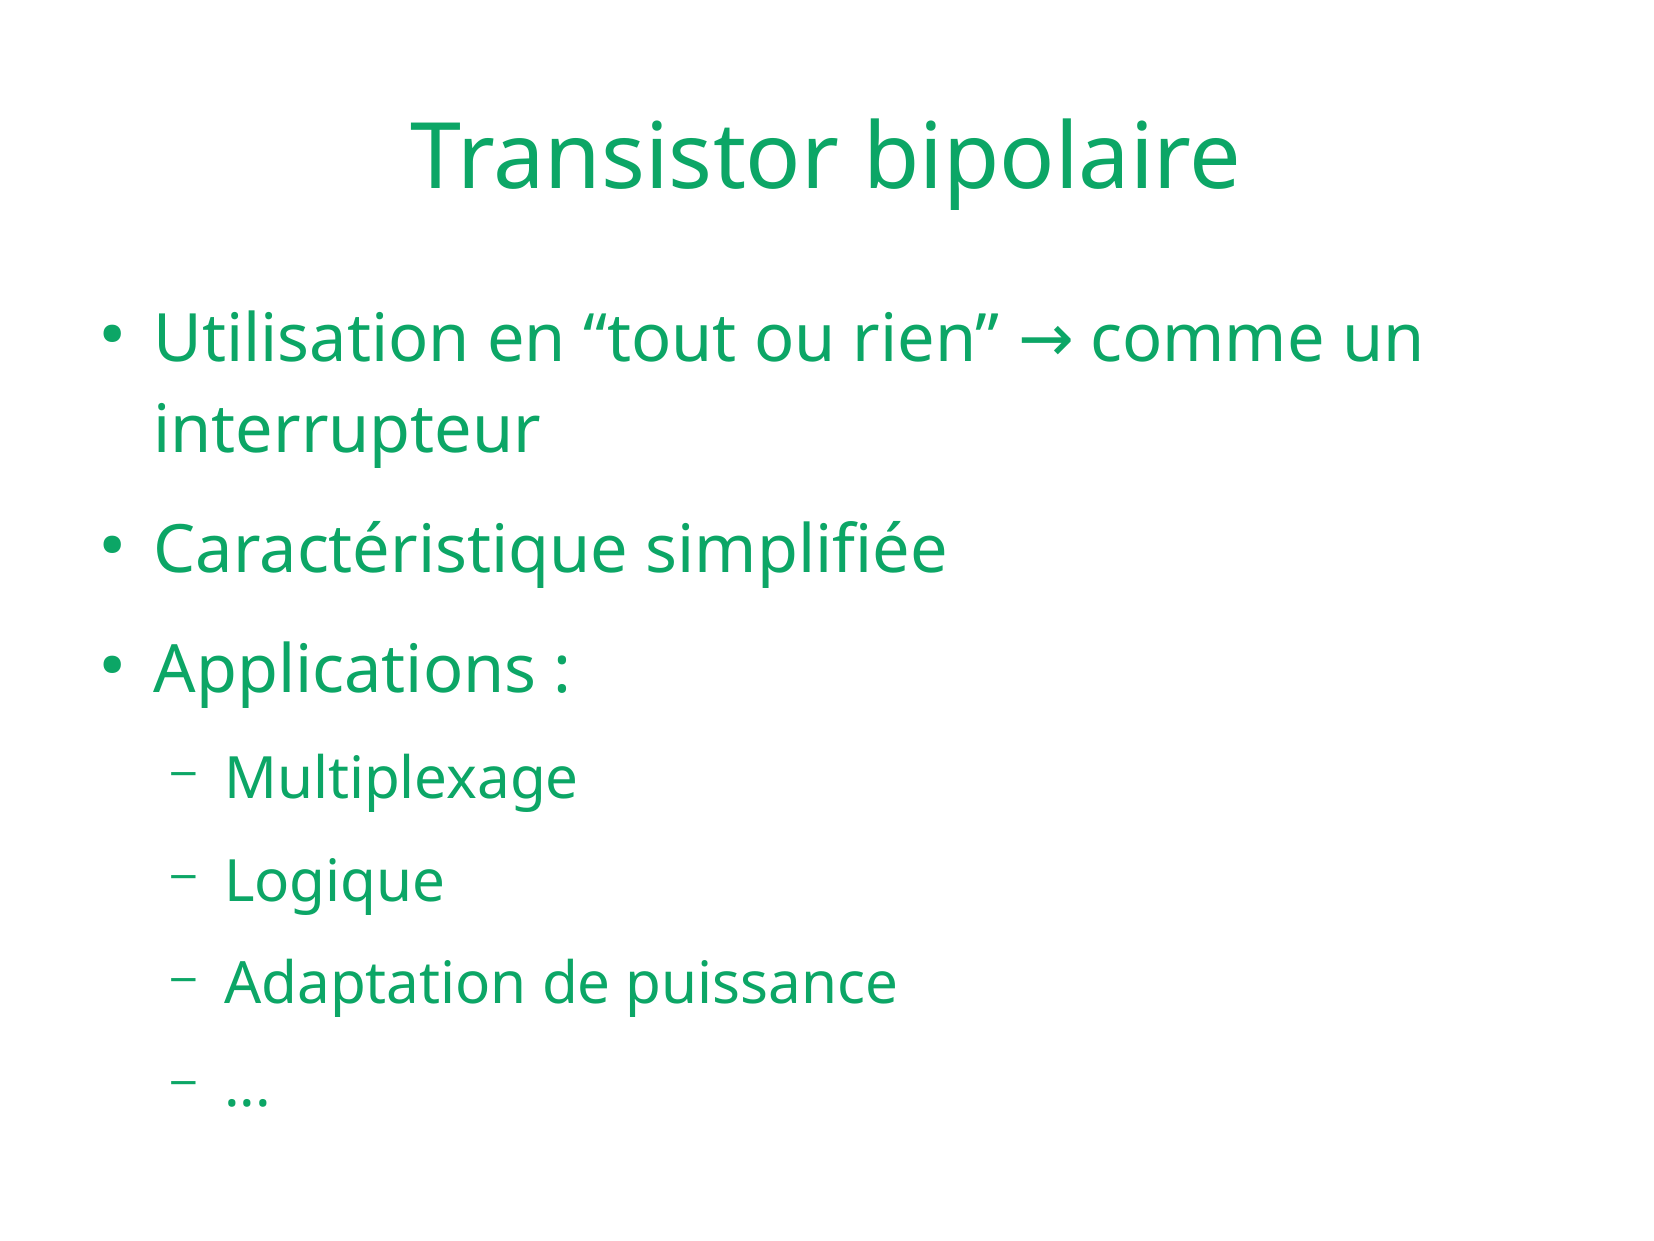

# Transistor bipolaire
Utilisation en “tout ou rien” → comme un interrupteur
Caractéristique simplifiée
Applications :
Multiplexage
Logique
Adaptation de puissance
...